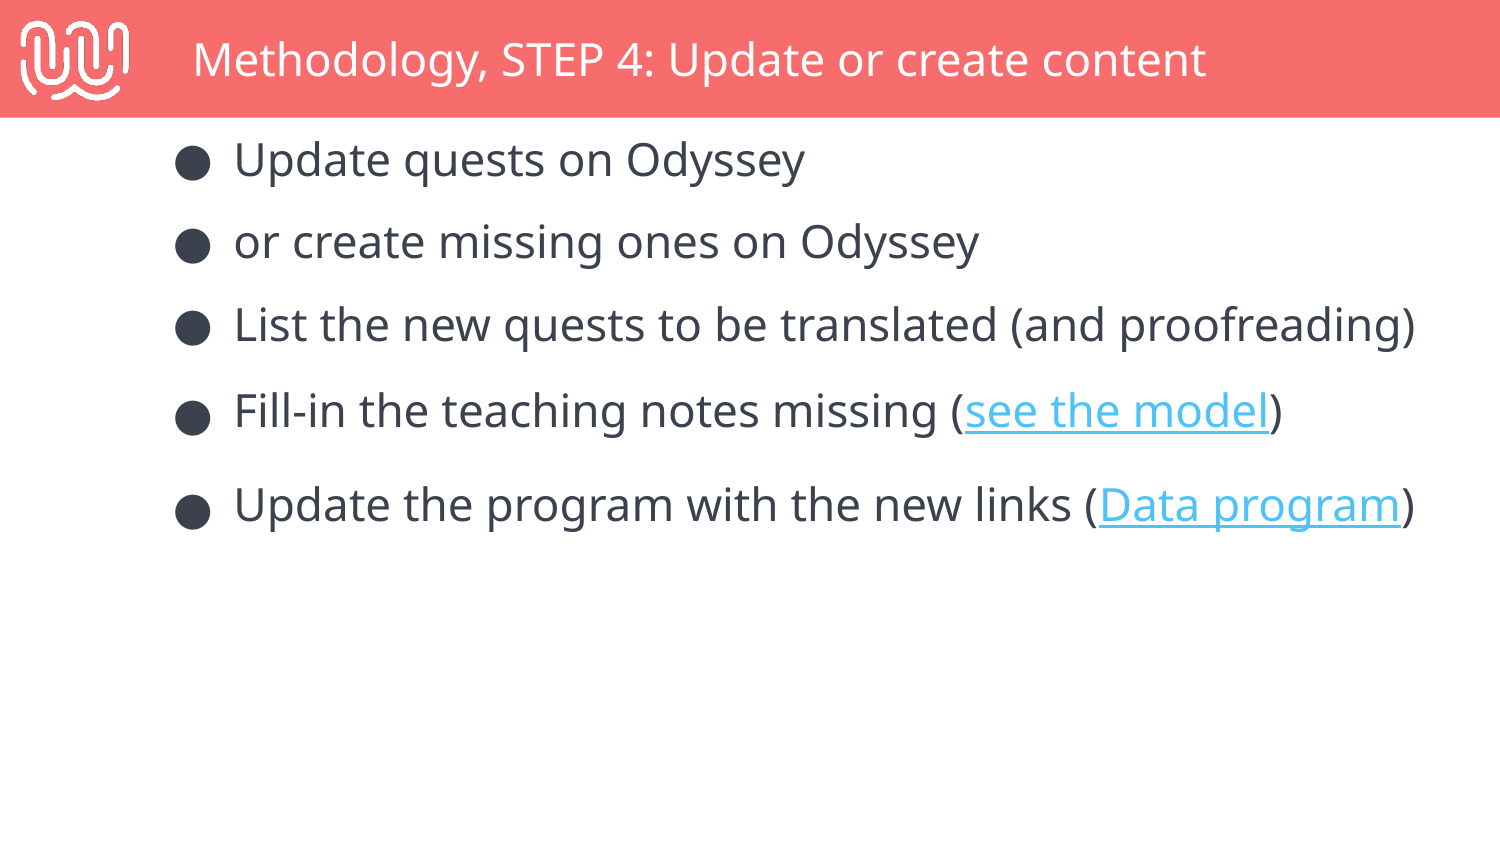

# Methodology, STEP 4: Update or create content
Update quests on Odyssey
or create missing ones on Odyssey
List the new quests to be translated (and proofreading)
Fill-in the teaching notes missing (see the model)
Update the program with the new links (Data program)